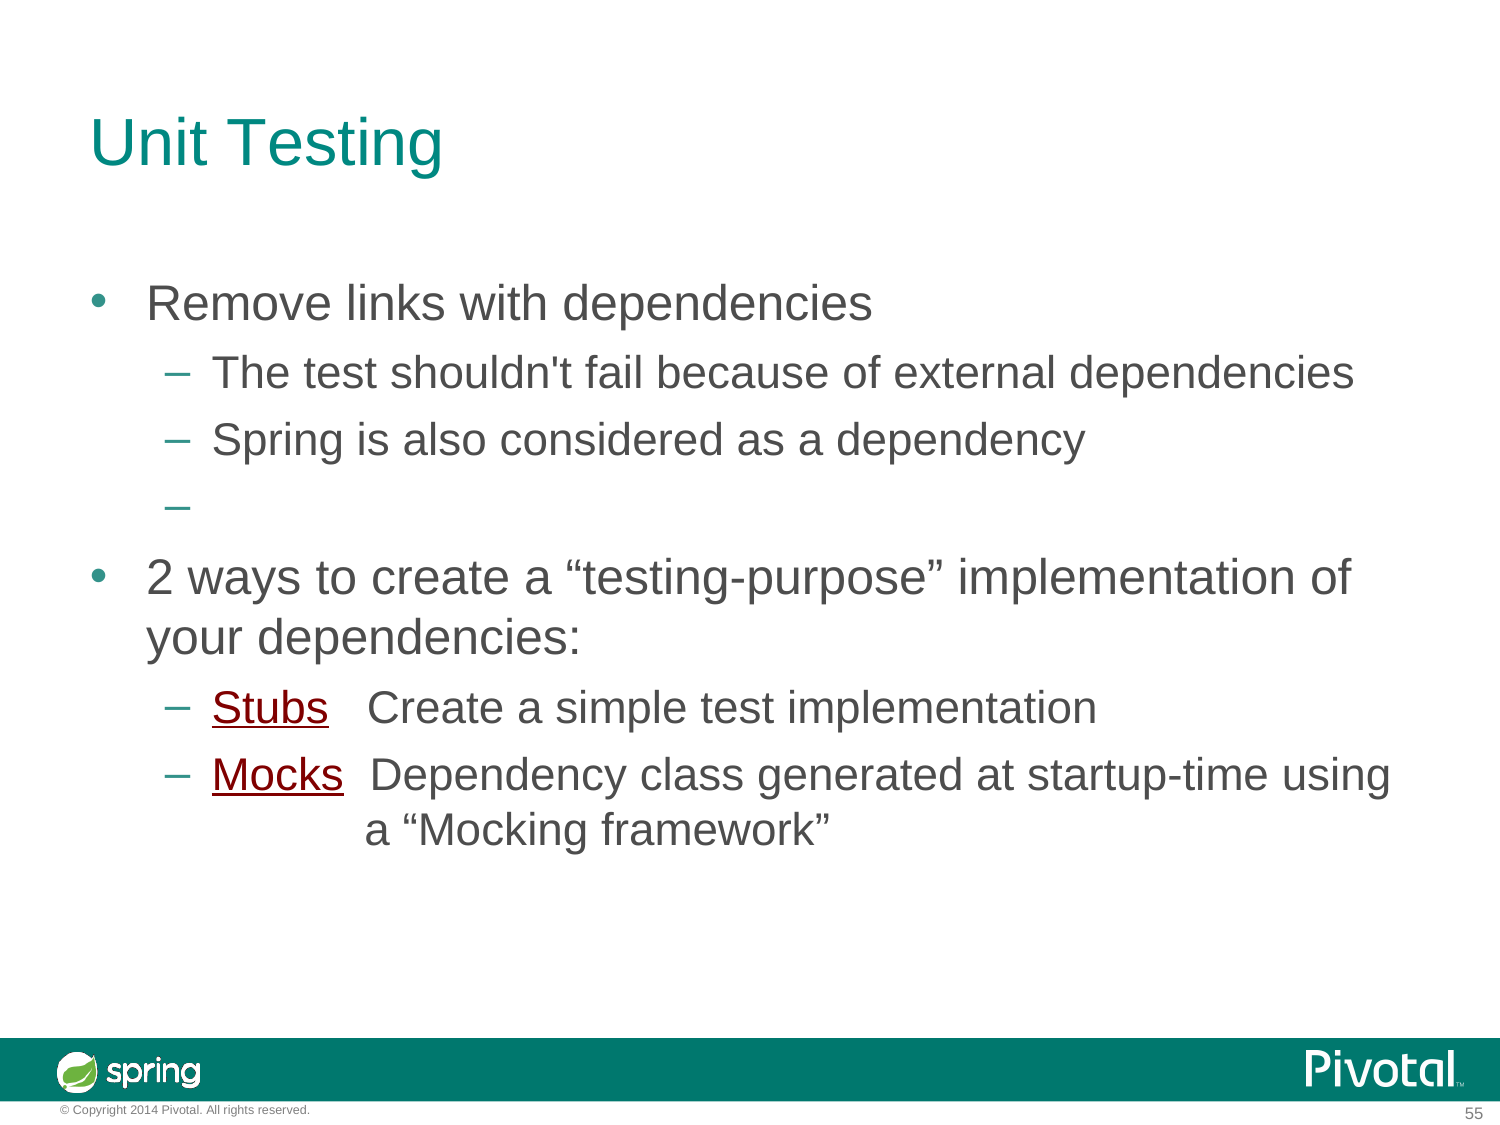

# Unit Testing
Remove links with dependencies
The test shouldn't fail because of external dependencies
Spring is also considered as a dependency
2 ways to create a “testing-purpose” implementation of your dependencies:
Stubs Create a simple test implementation
Mocks Dependency class generated at startup-time using
 a “Mocking framework”